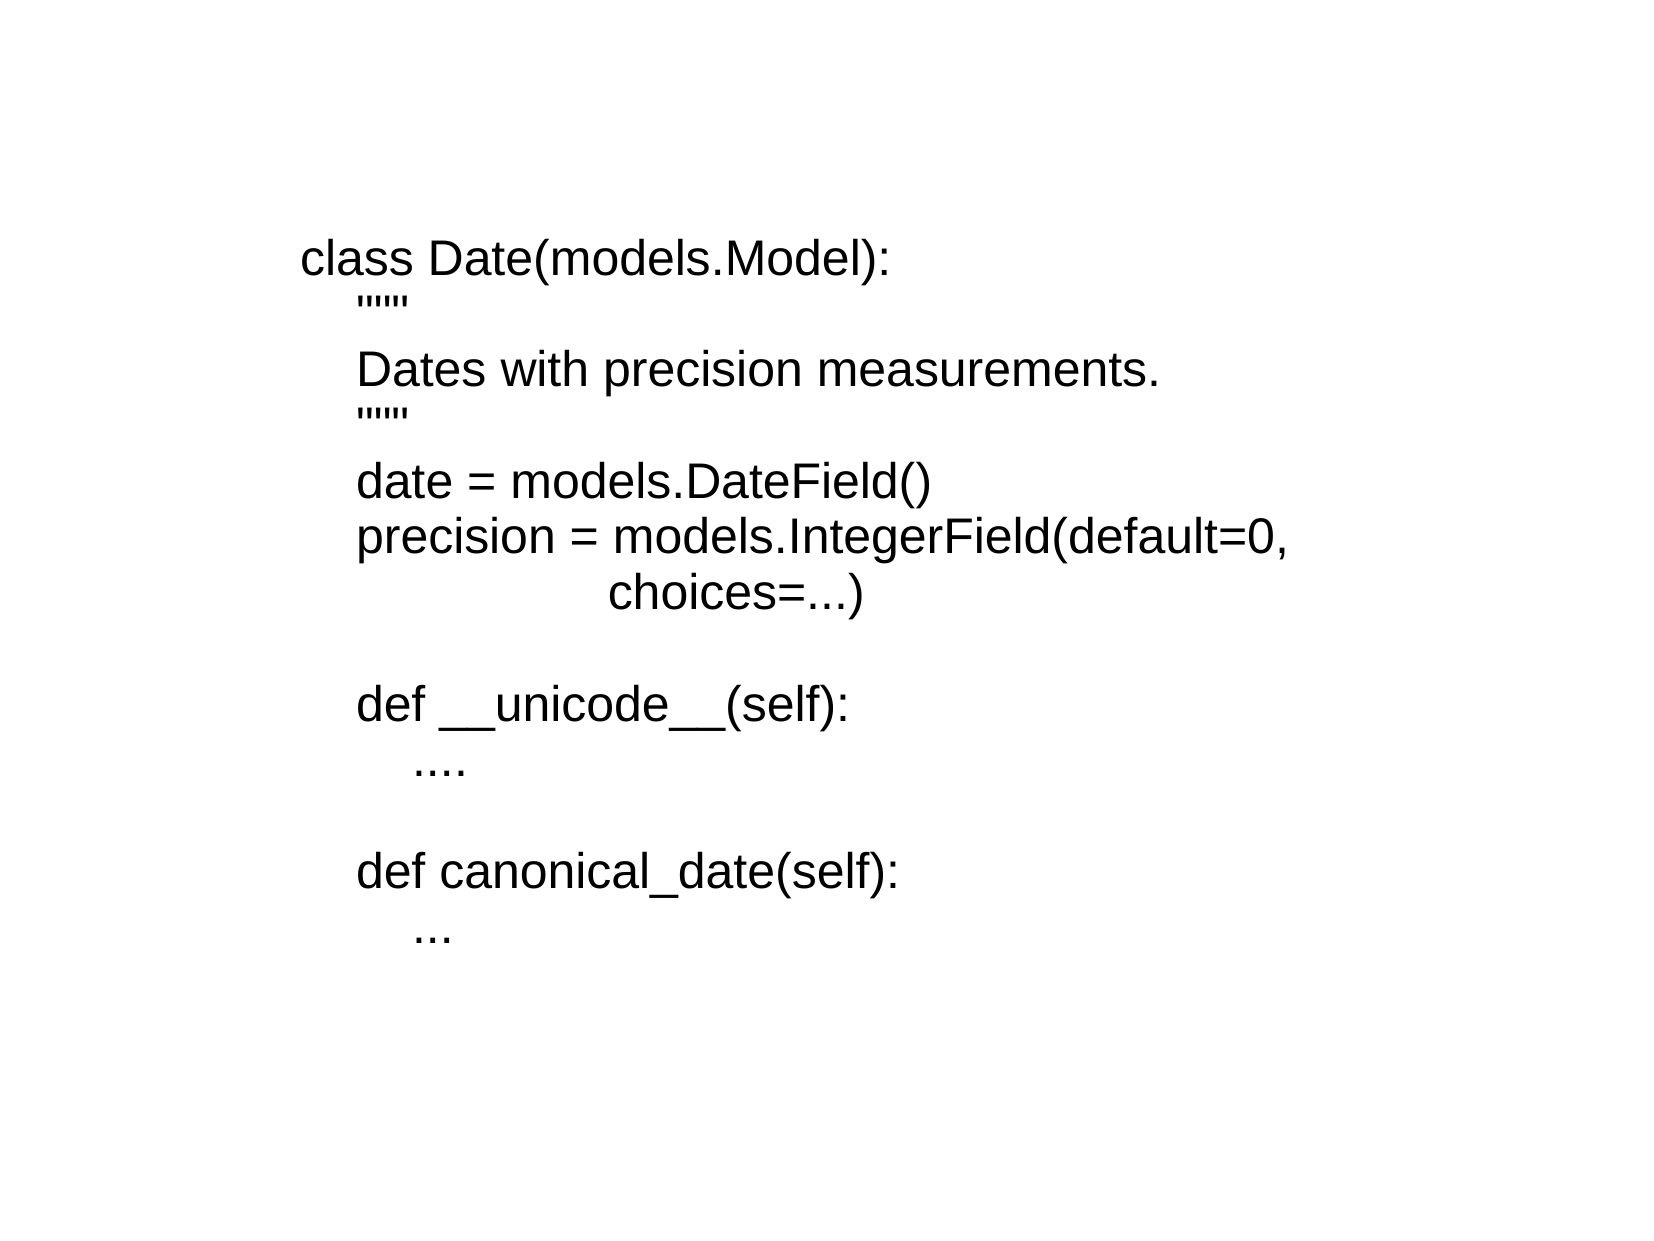

class Date(models.Model):
 """
 Dates with precision measurements.
 """
 date = models.DateField()
 precision = models.IntegerField(default=0,
 choices=...)
 def __unicode__(self):
 ....
 def canonical_date(self):
 ...